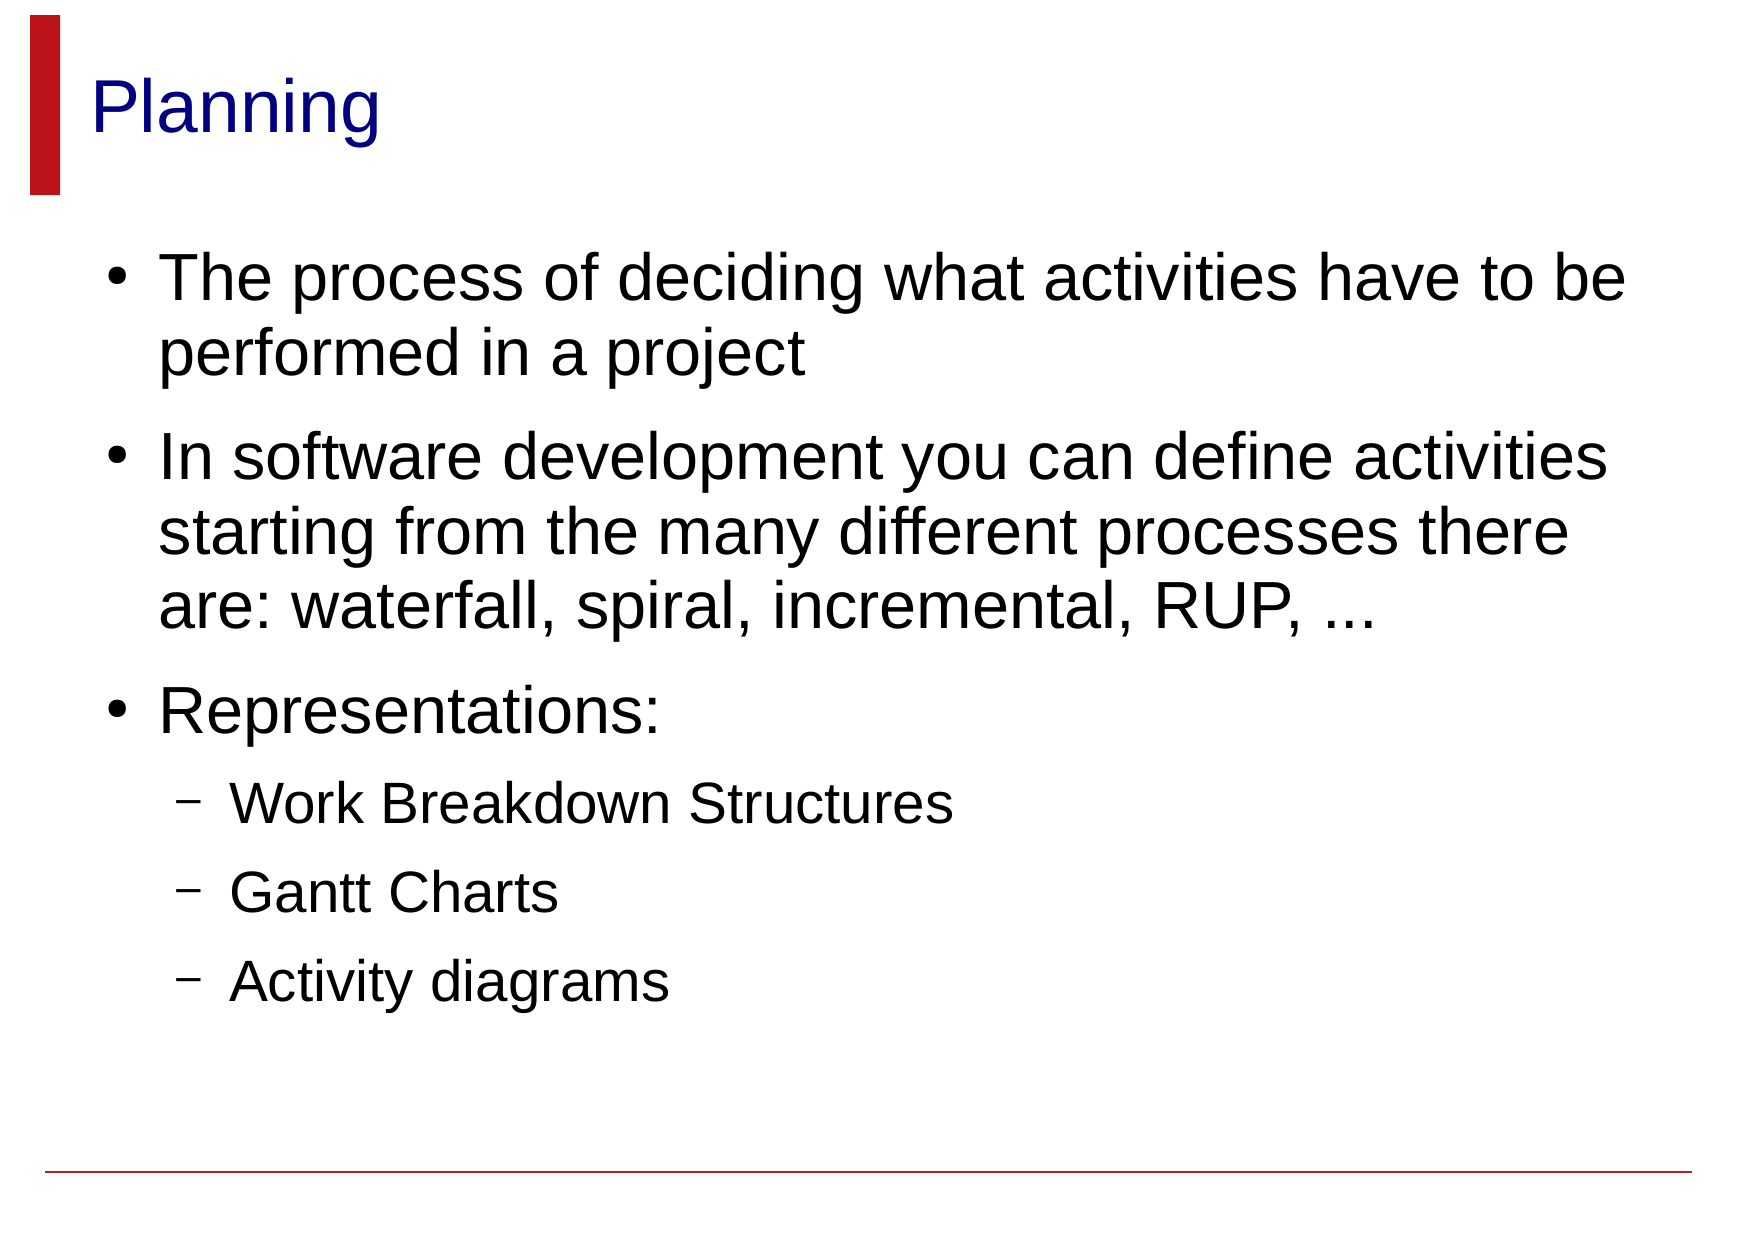

# Planning
The process of deciding what activities have to be performed in a project
In software development you can define activities starting from the many different processes there are: waterfall, spiral, incremental, RUP, ...
Representations:
Work Breakdown Structures
Gantt Charts
Activity diagrams